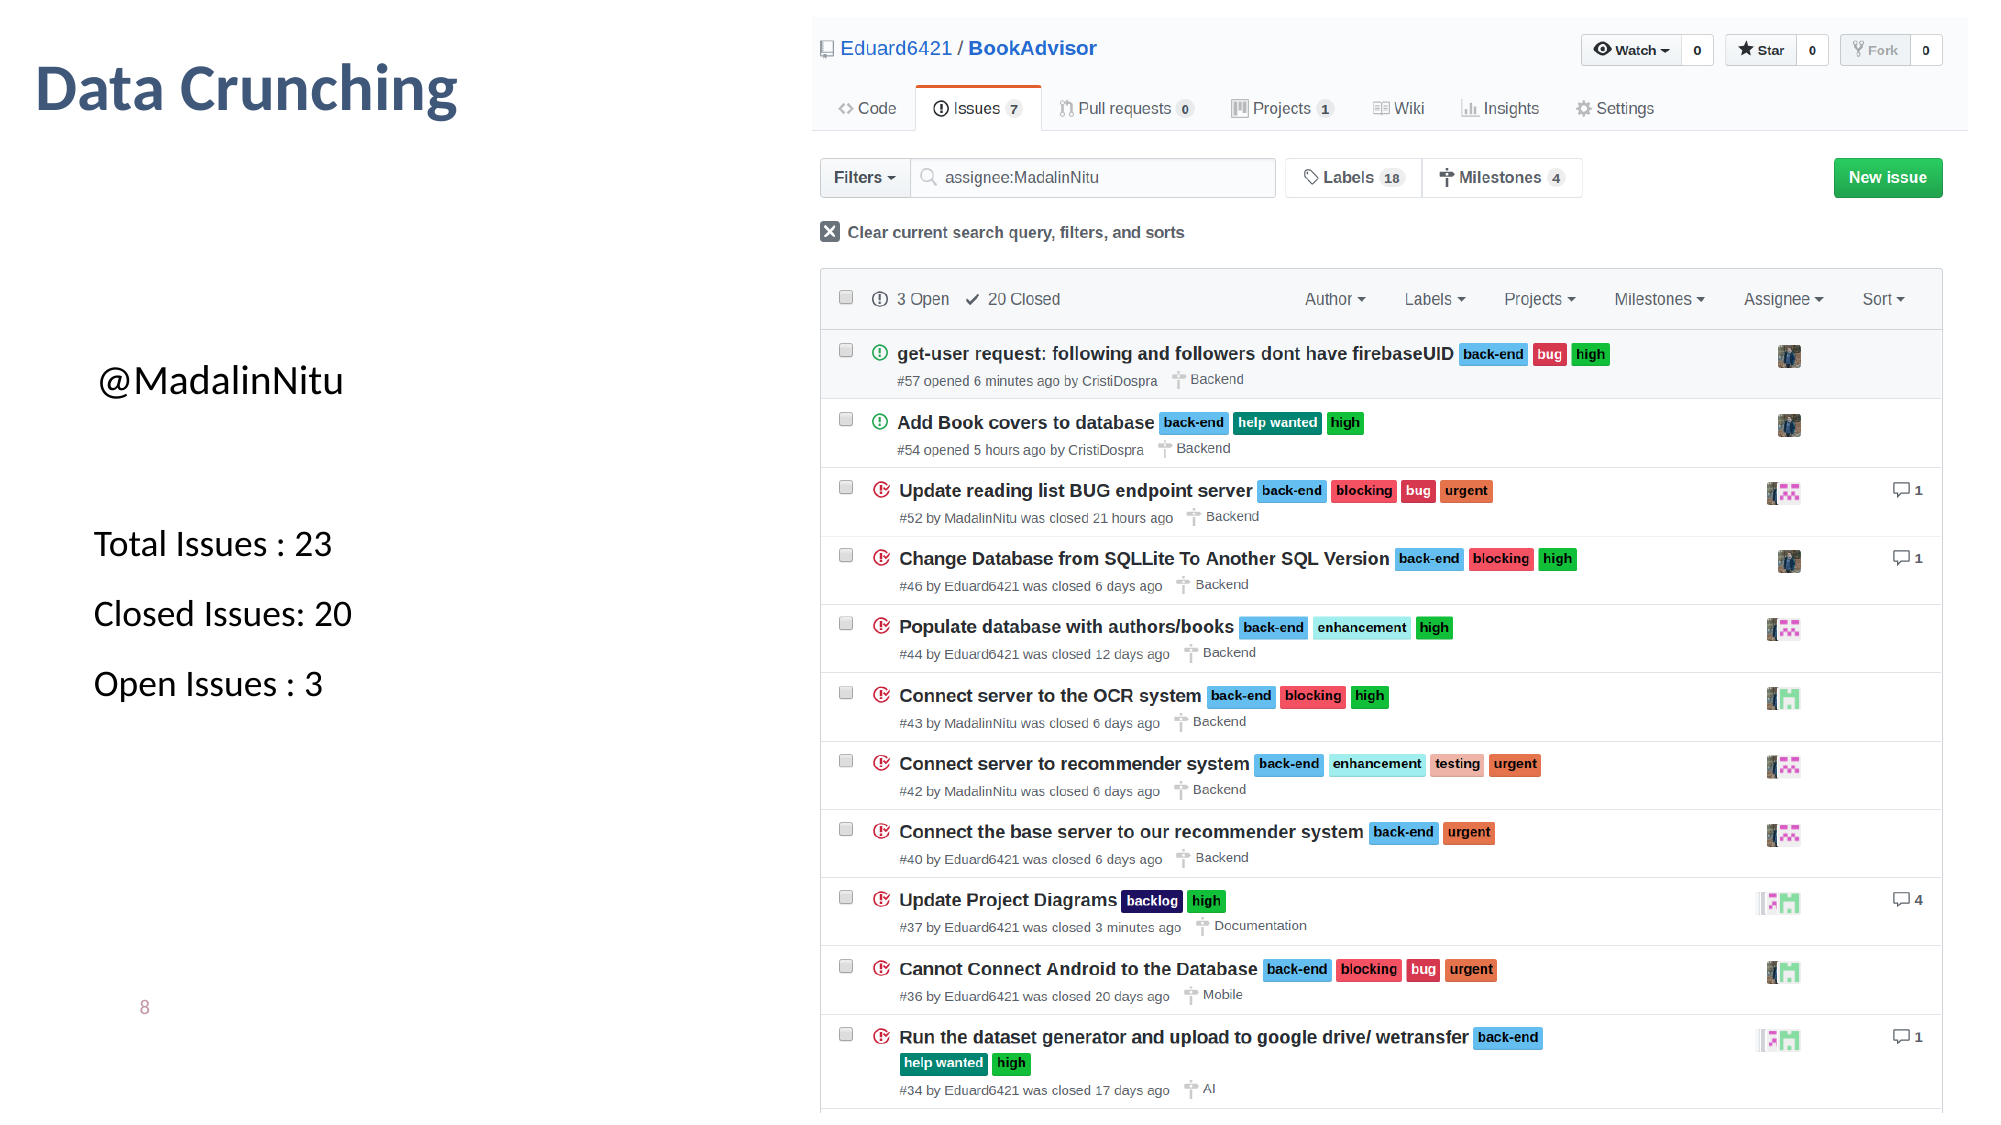

# Data Crunching
@MadalinNitu
Total Issues : 23
Closed Issues: 20
Open Issues : 3
ADD A FOOTER